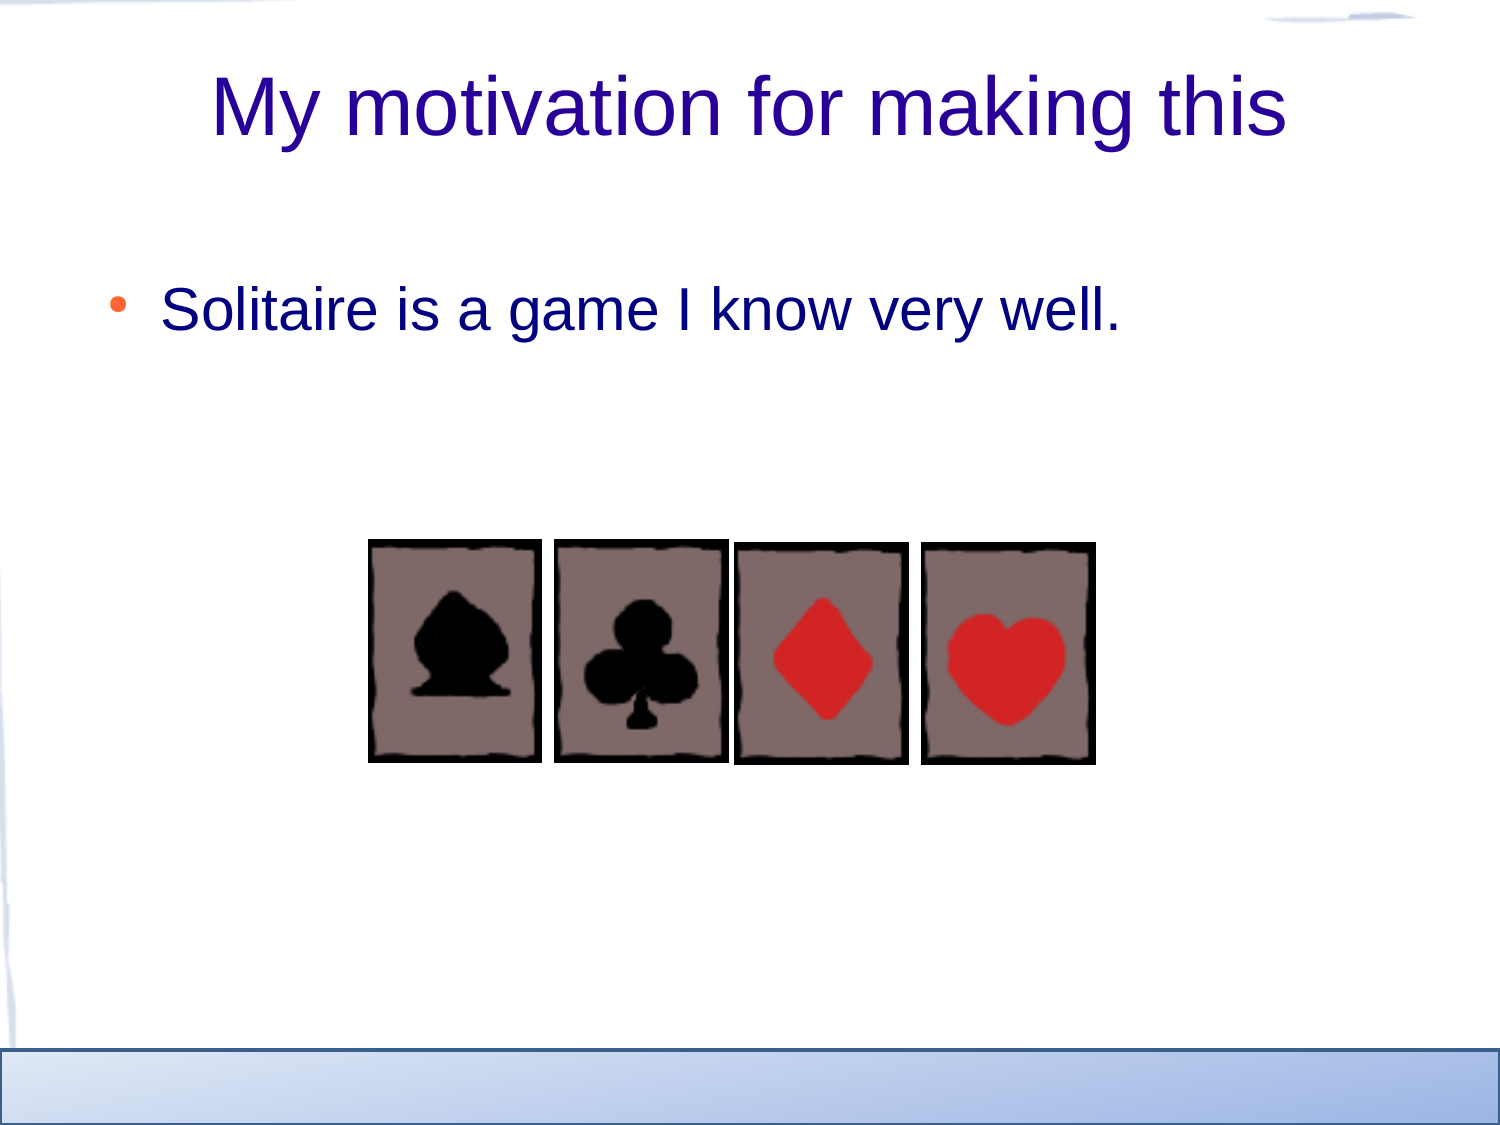

# My motivation for making this
Solitaire is a game I know very well.